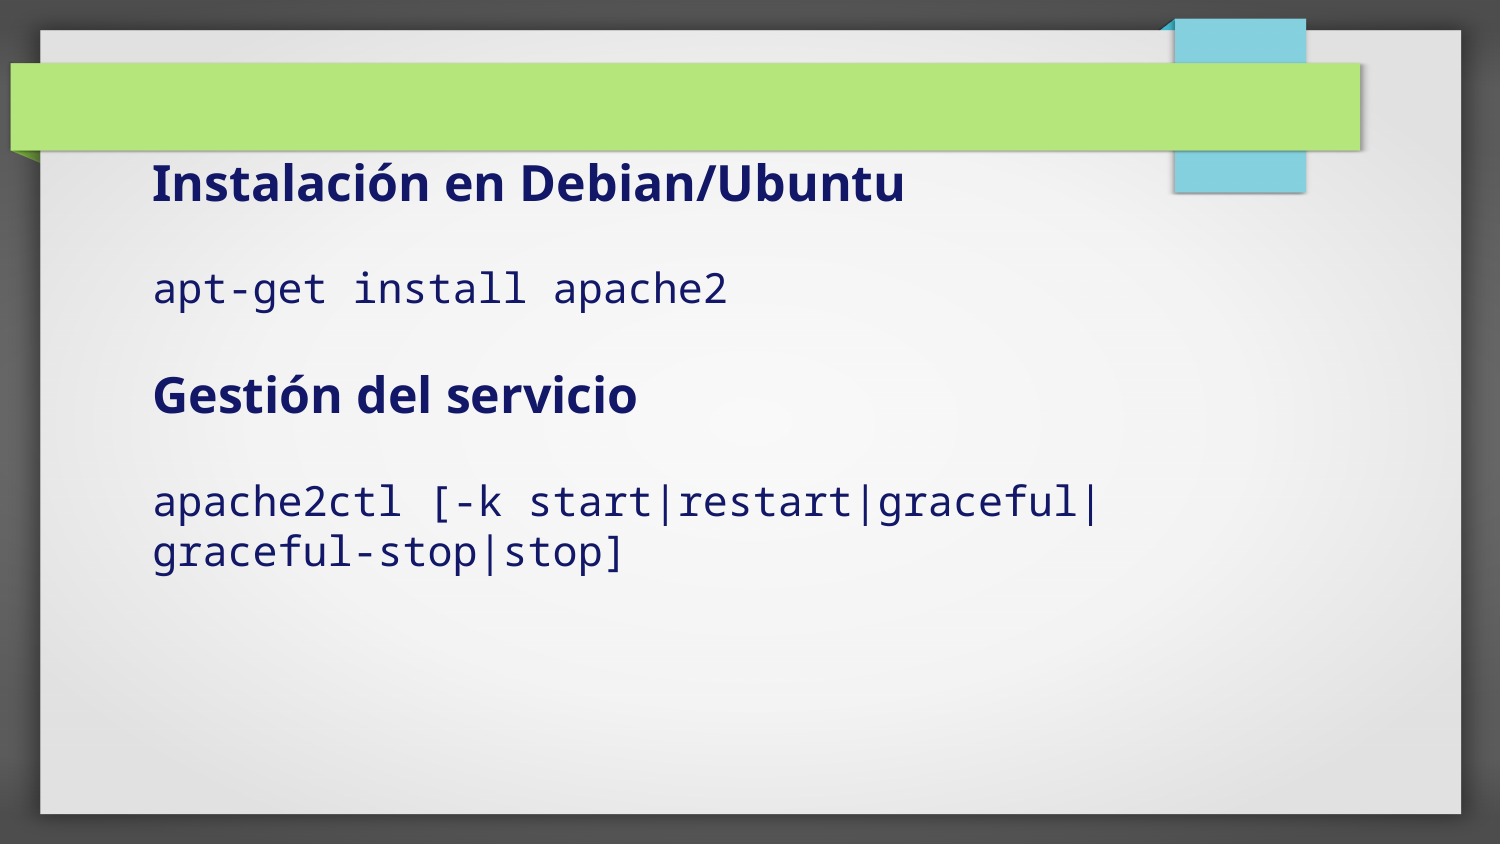

# Instalación en Debian/Ubuntu
apt-get install apache2
Gestión del servicio
apache2ctl [-k start|restart|graceful|graceful-stop|stop]